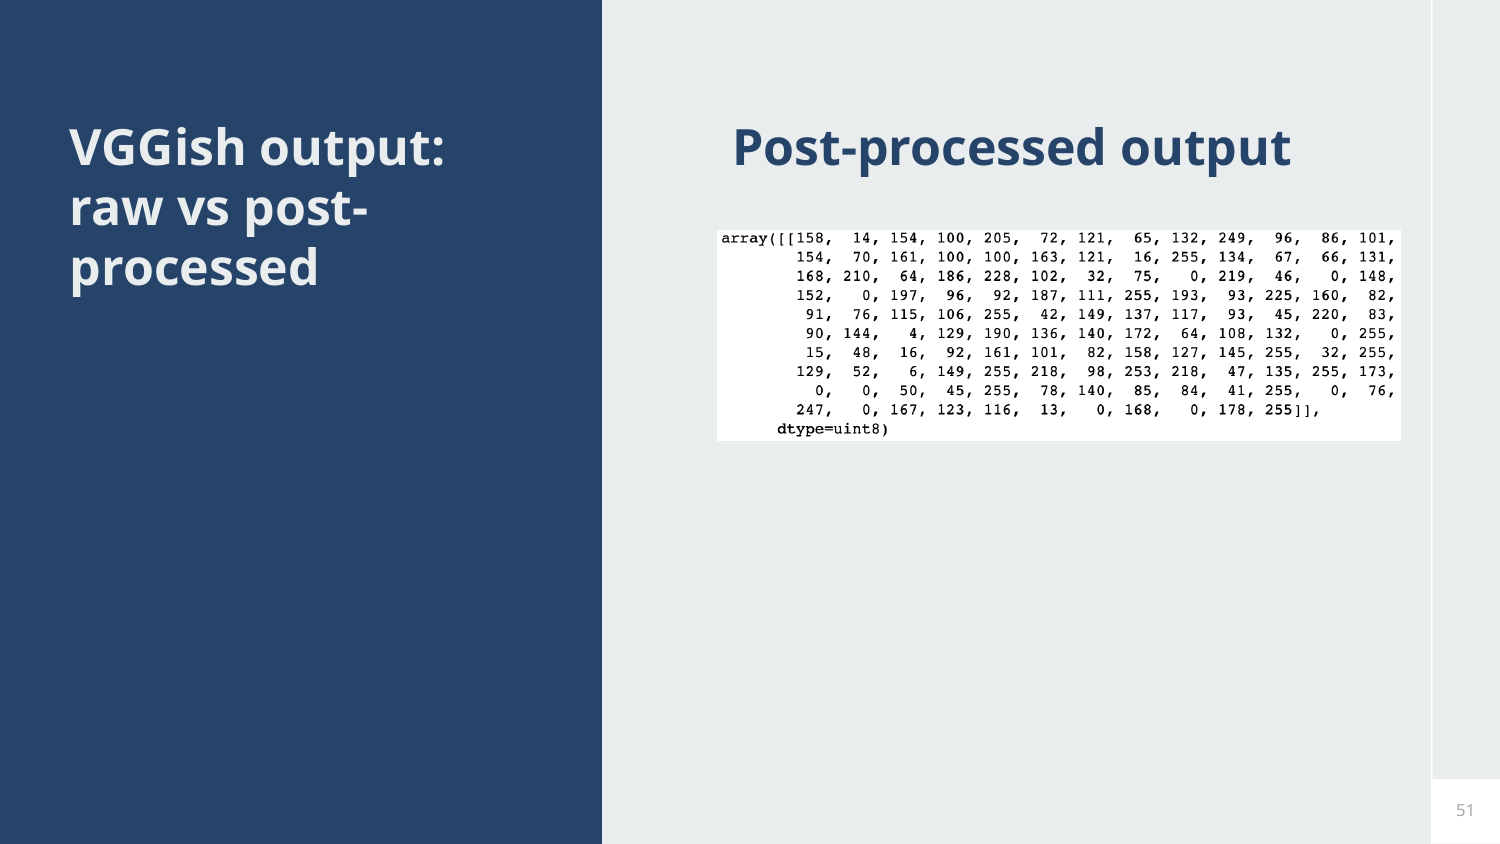

VGGish output:
raw vs post-processed
# Post-processed output